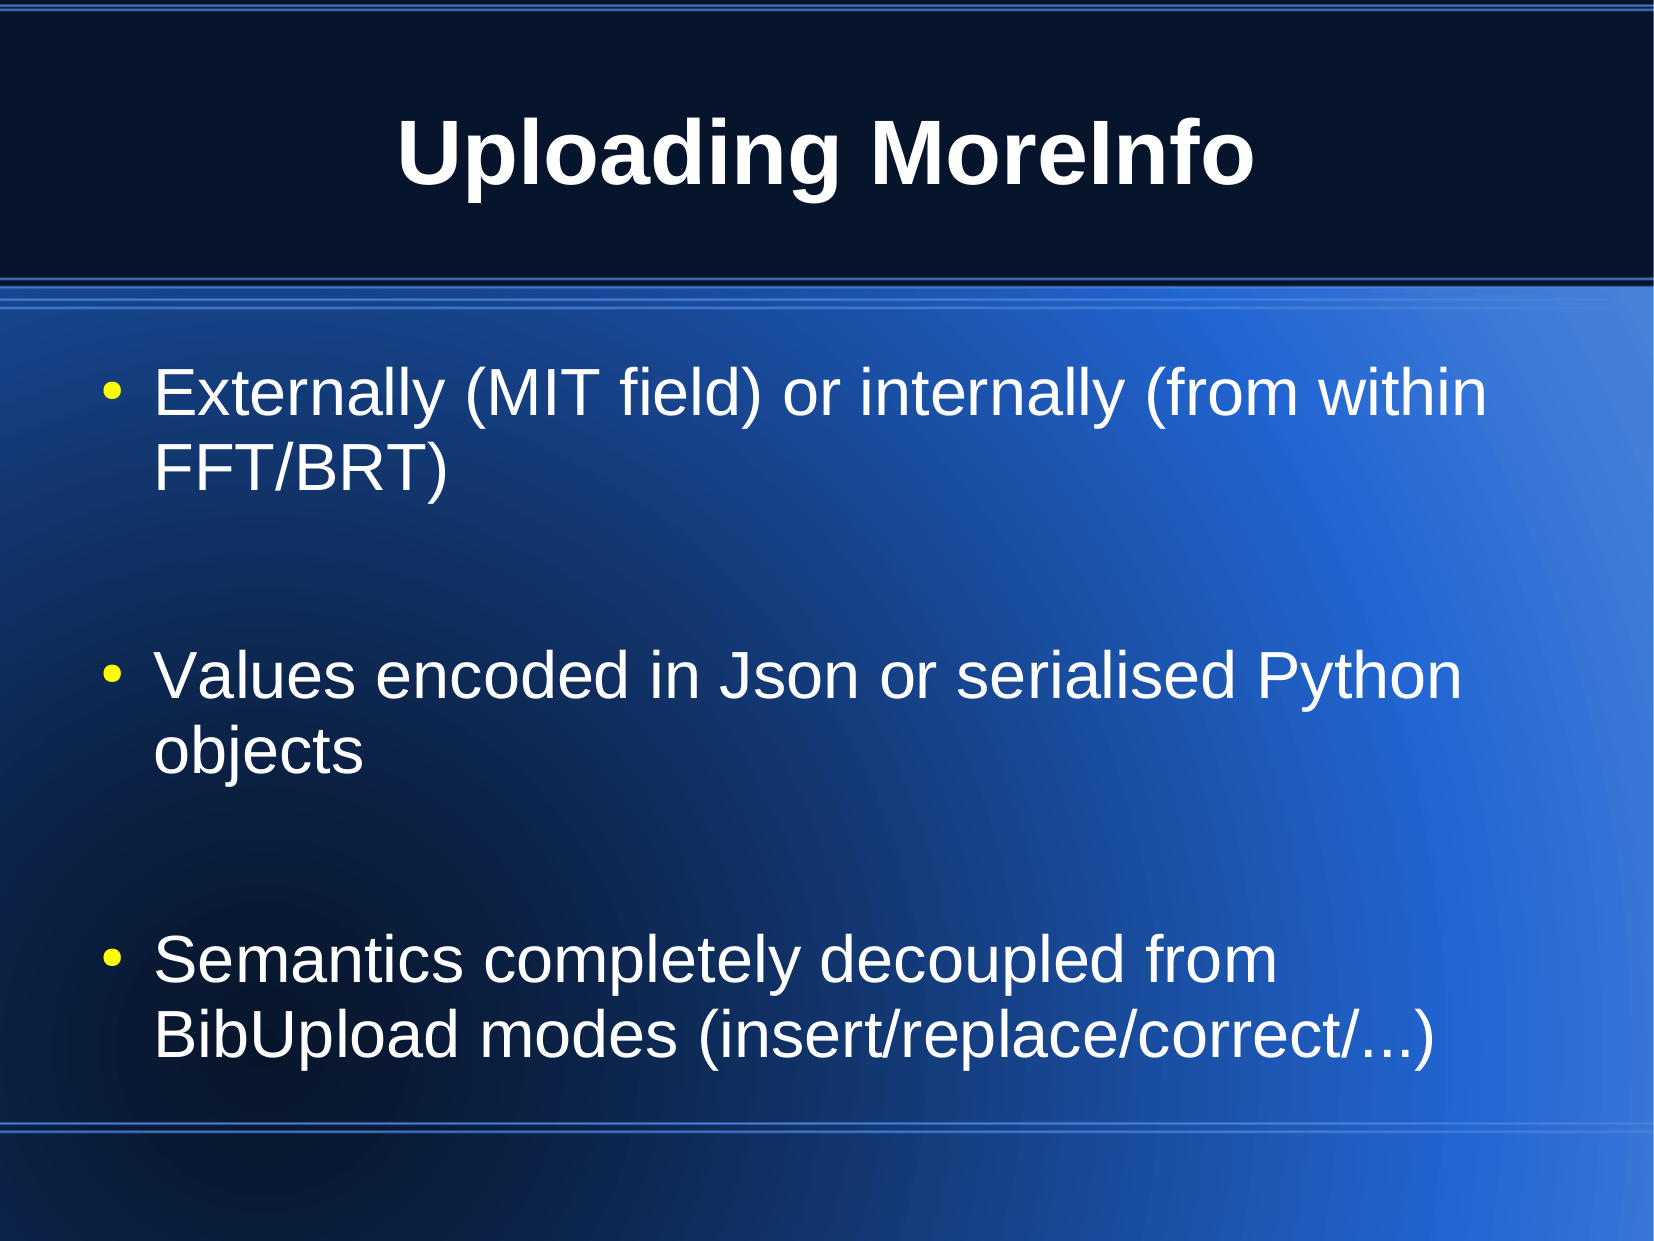

# Uploading MoreInfo
Externally (MIT field) or internally (from within FFT/BRT)
Values encoded in Json or serialised Python objects
Semantics completely decoupled from BibUpload modes (insert/replace/correct/...)